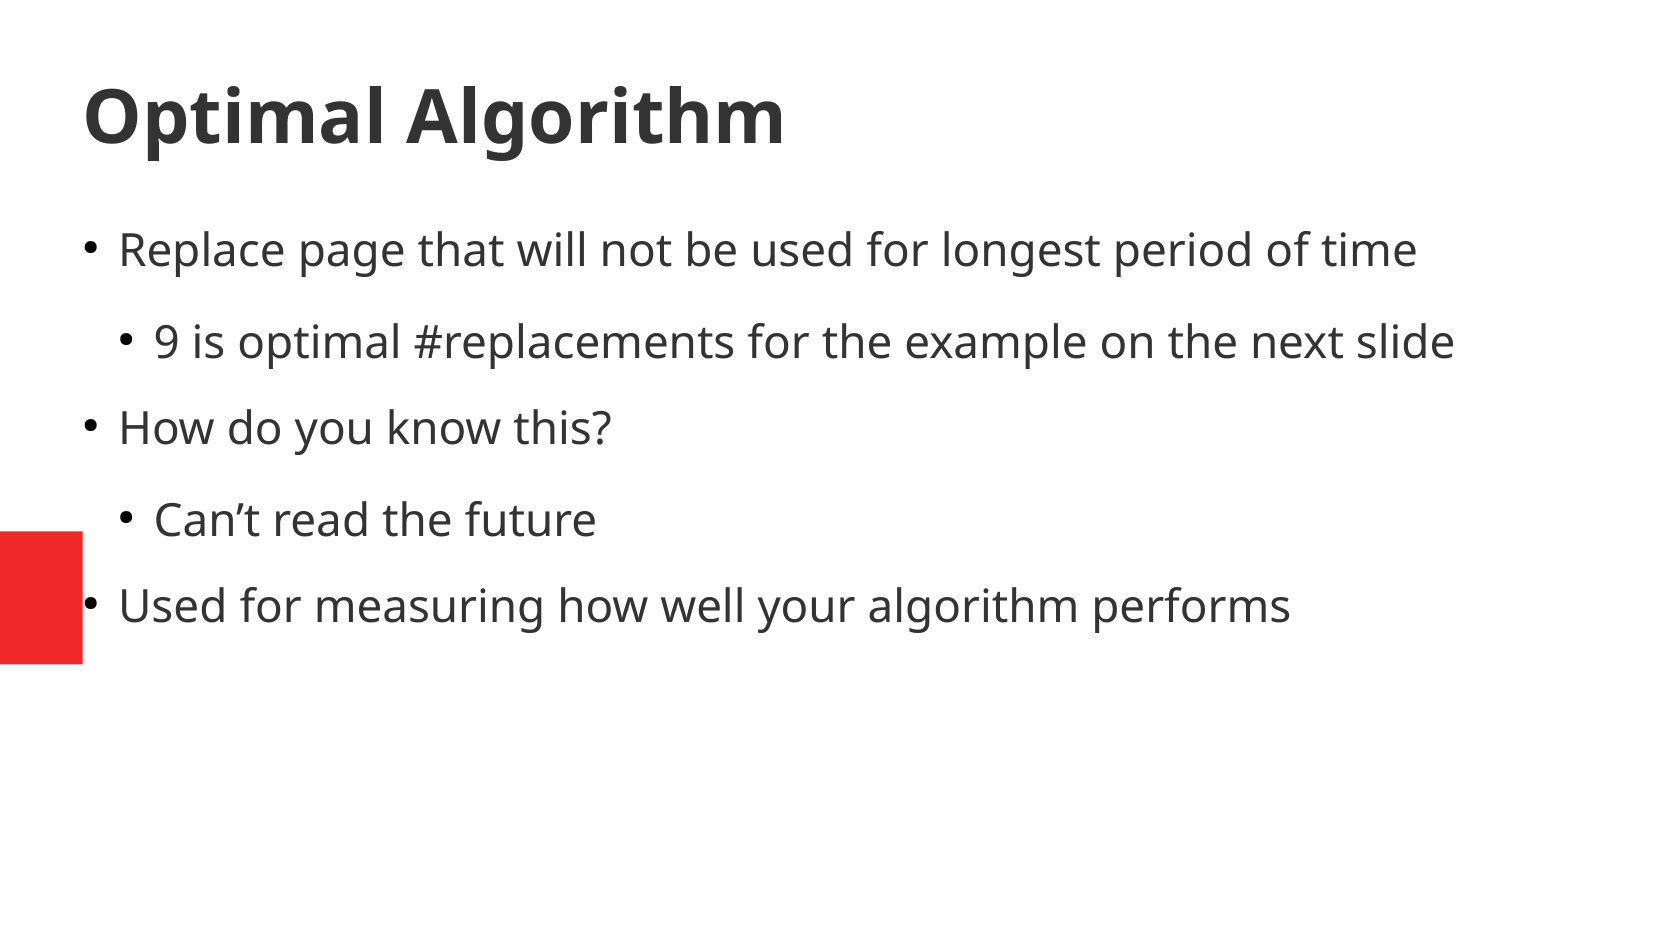

# Optimal Algorithm
Replace page that will not be used for longest period of time
9 is optimal #replacements for the example on the next slide
How do you know this?
Can’t read the future
Used for measuring how well your algorithm performs